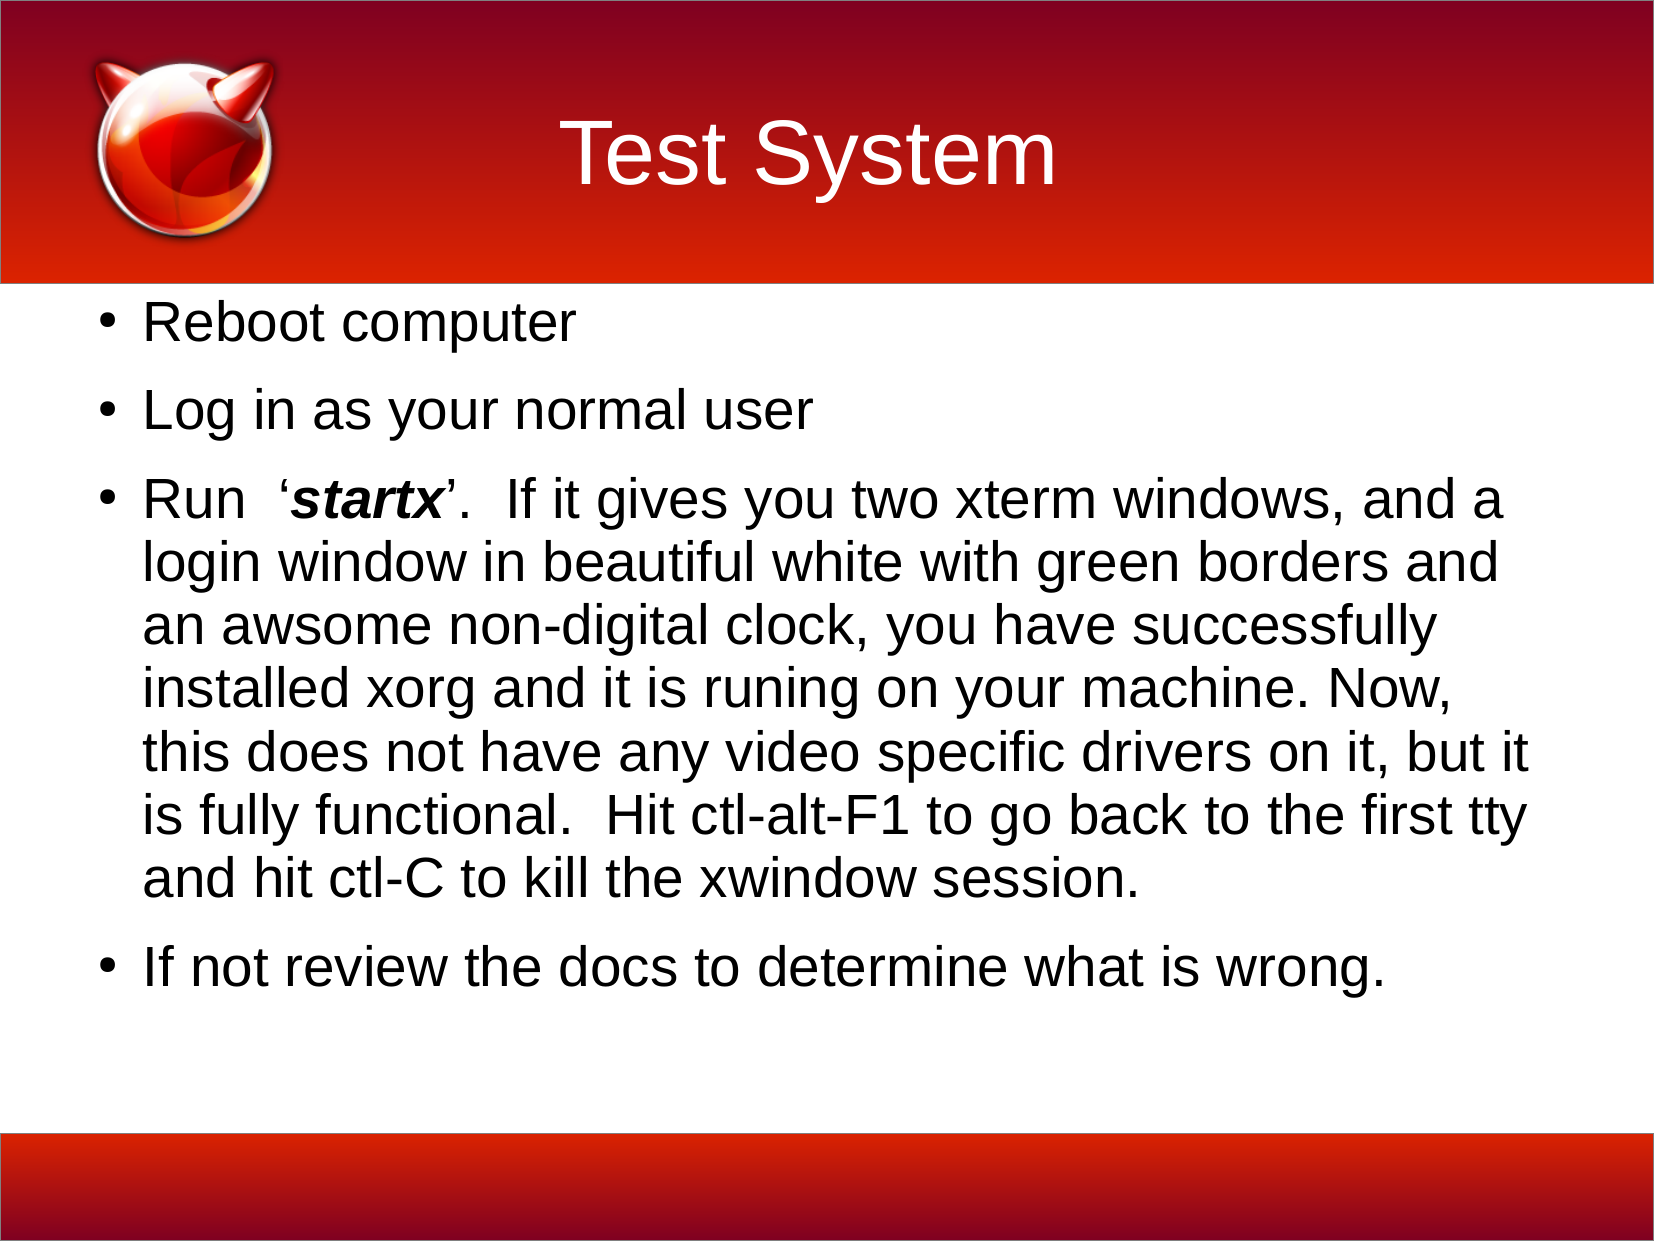

# Test System
Reboot computer
Log in as your normal user
Run ‘startx’. If it gives you two xterm windows, and a login window in beautiful white with green borders and an awsome non-digital clock, you have successfully installed xorg and it is runing on your machine. Now, this does not have any video specific drivers on it, but it is fully functional. Hit ctl-alt-F1 to go back to the first tty and hit ctl-C to kill the xwindow session.
If not review the docs to determine what is wrong.